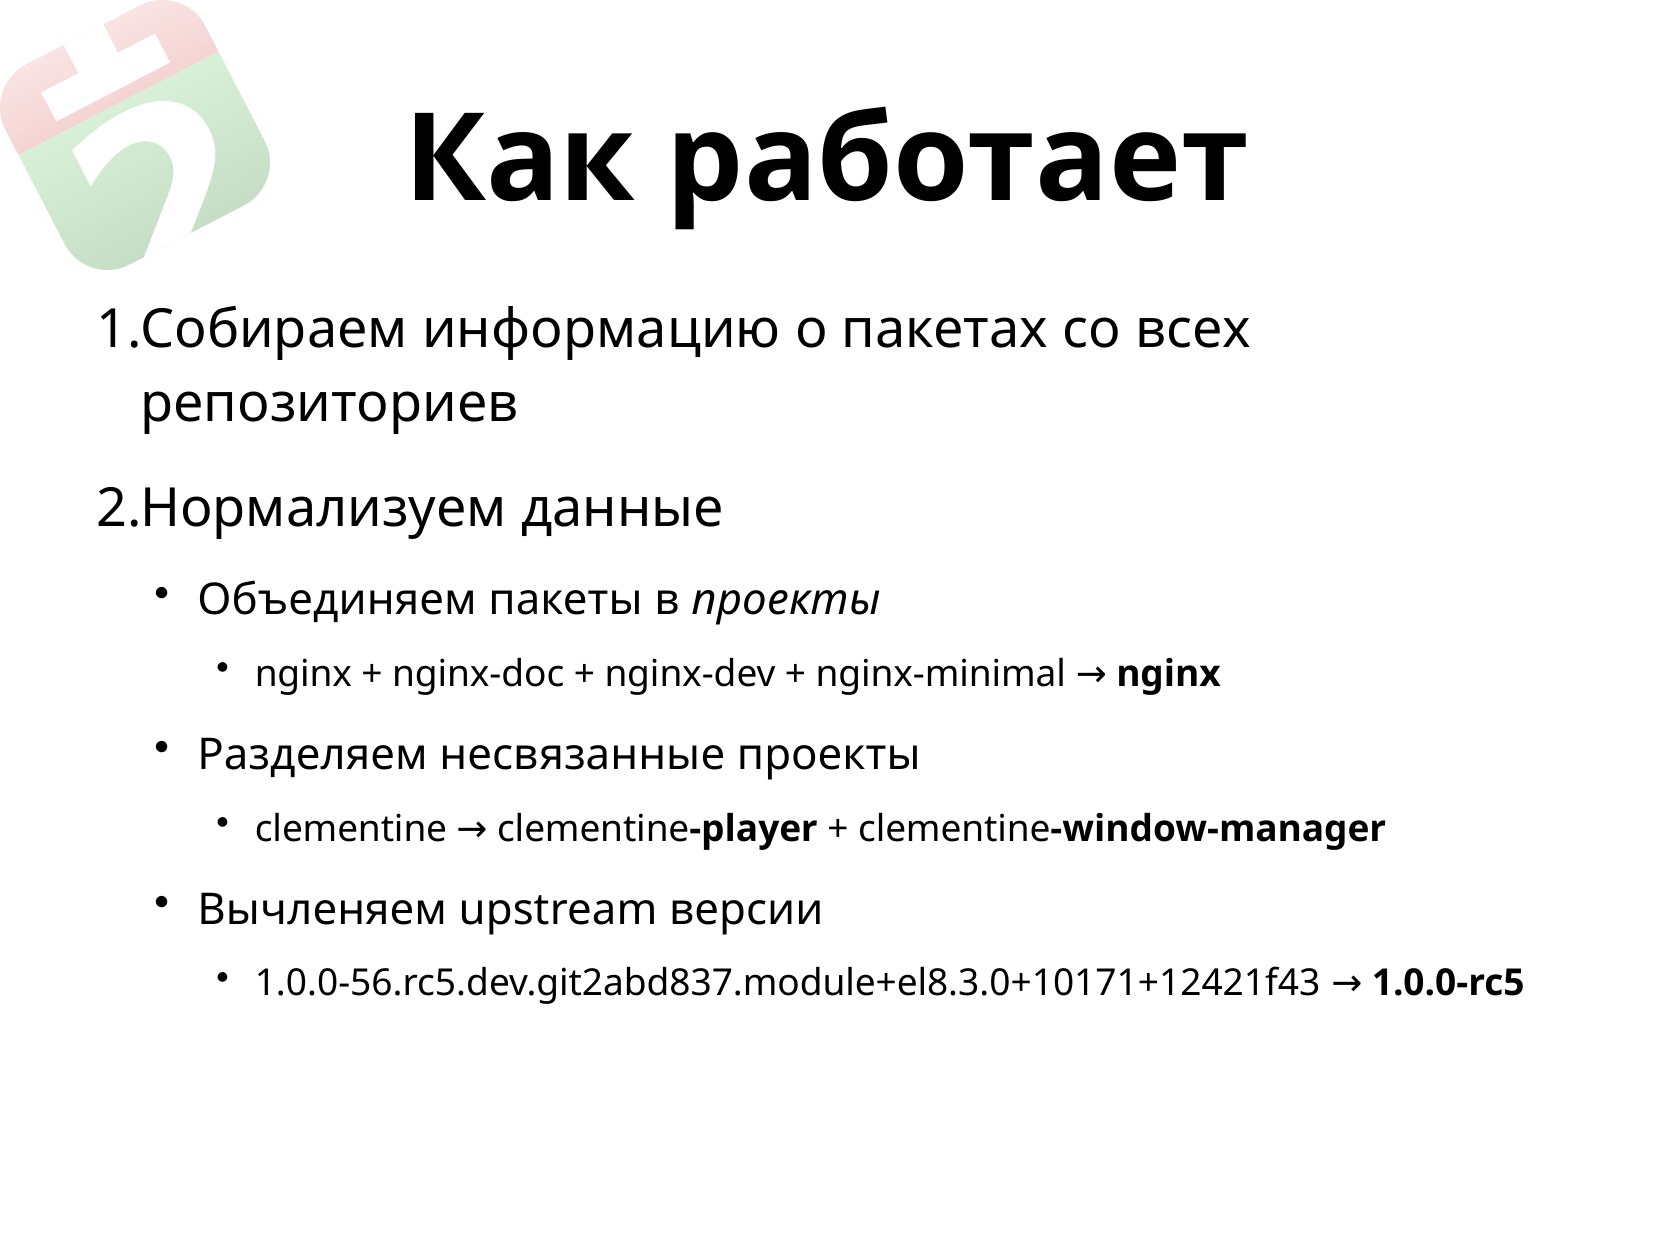

# Как работает
Собираем информацию о пакетах со всех репозиториев
Нормализуем данные
Объединяем пакеты в проекты
nginx + nginx-doc + nginx-dev + nginx-minimal → nginx
Разделяем несвязанные проекты
clementine → clementine-player + clementine-window-manager
Вычленяем upstream версии
1.0.0-56.rc5.dev.git2abd837.module+el8.3.0+10171+12421f43 → 1.0.0-rc5